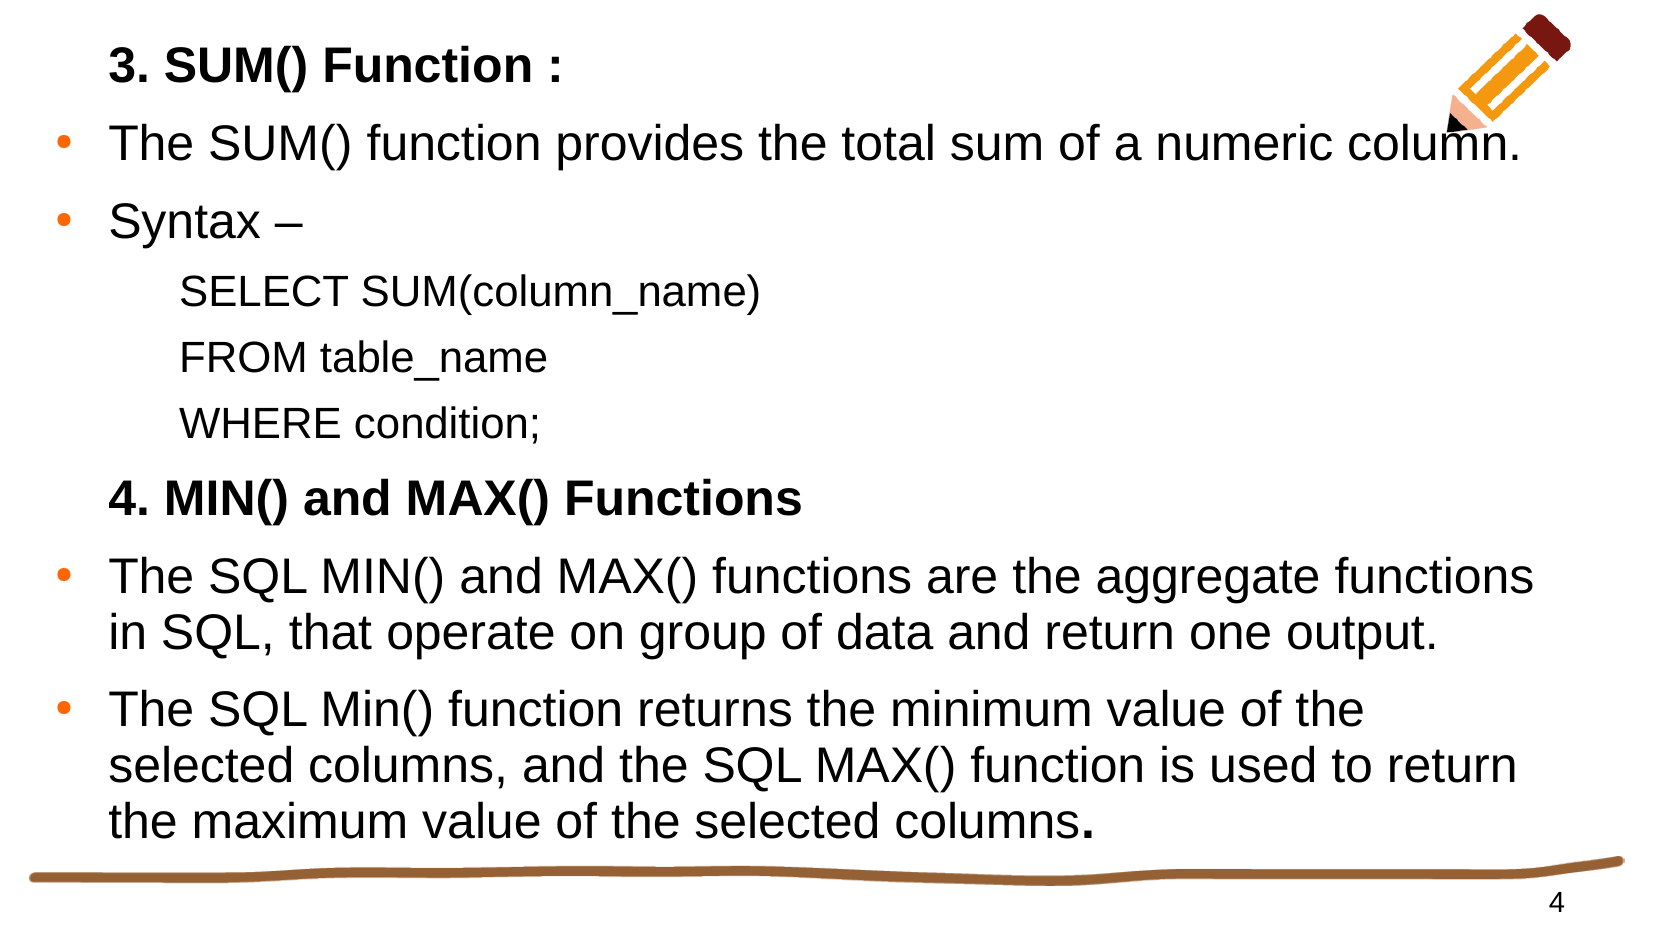

# 3. SUM() Function :
The SUM() function provides the total sum of a numeric column.
Syntax –
SELECT SUM(column_name)
FROM table_name
WHERE condition;
4. MIN() and MAX() Functions
The SQL MIN() and MAX() functions are the aggregate functions in SQL, that operate on group of data and return one output.
The SQL Min() function returns the minimum value of the selected columns, and the SQL MAX() function is used to return the maximum value of the selected columns.
4